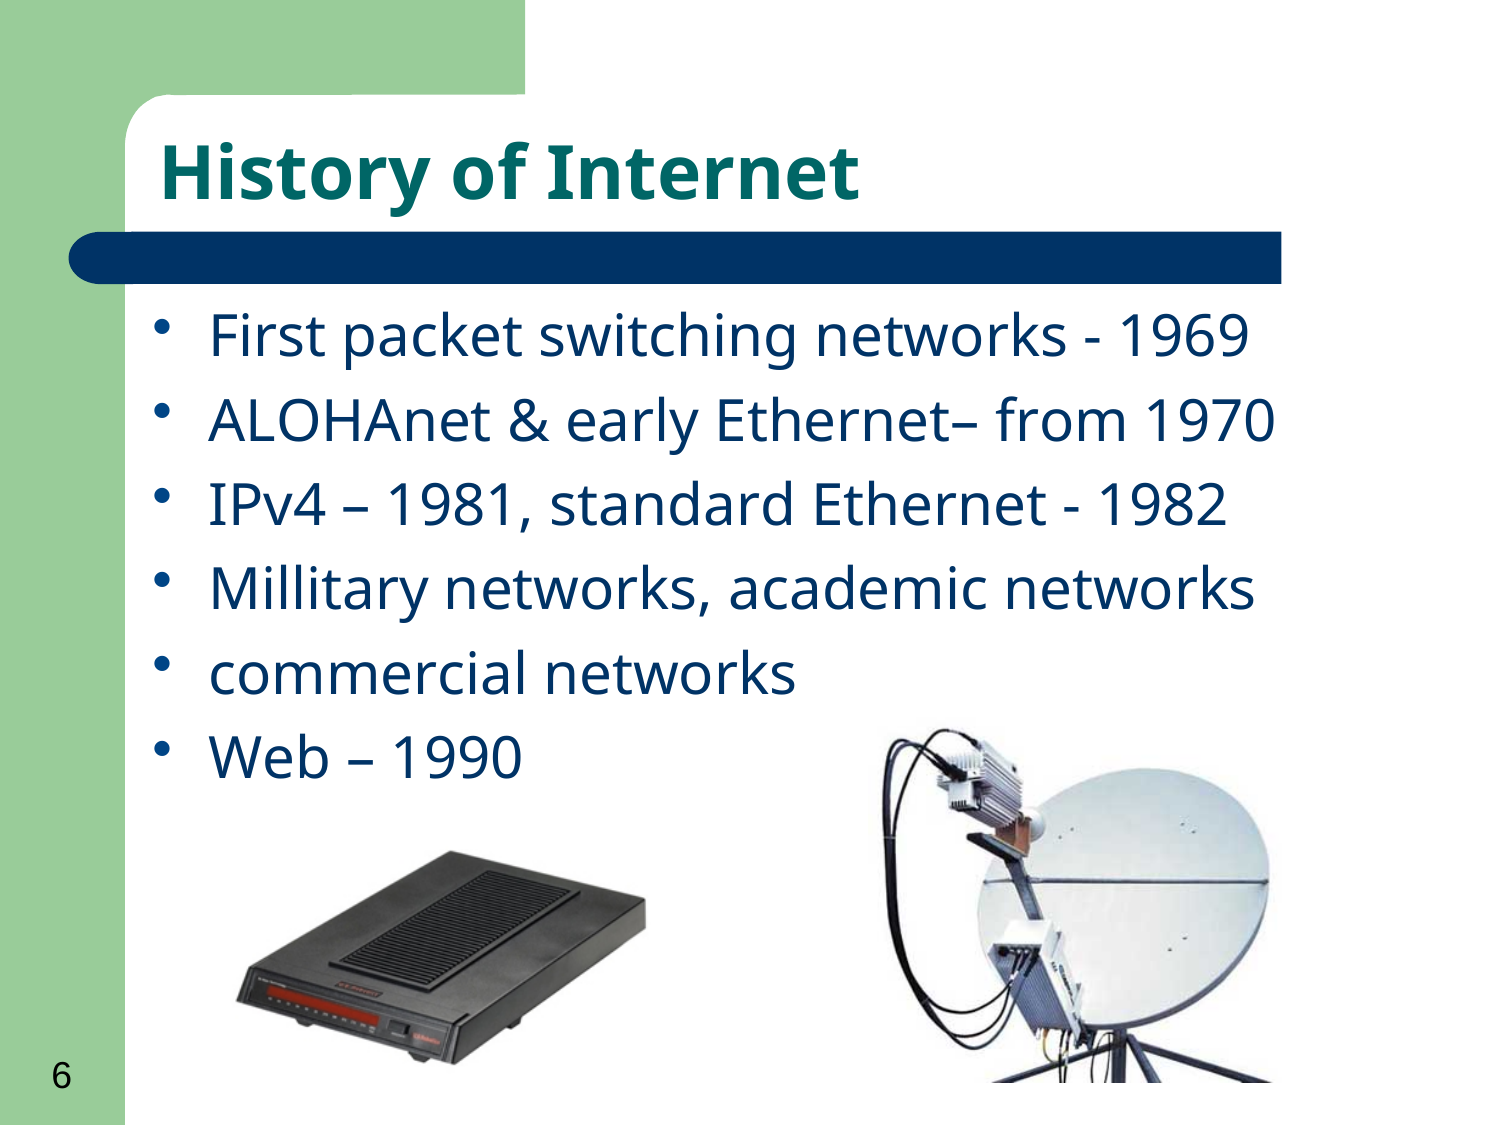

# History of Internet
First packet switching networks - 1969
ALOHAnet & early Ethernet– from 1970
IPv4 – 1981, standard Ethernet - 1982
Millitary networks, academic networks
commercial networks
Web – 1990
6